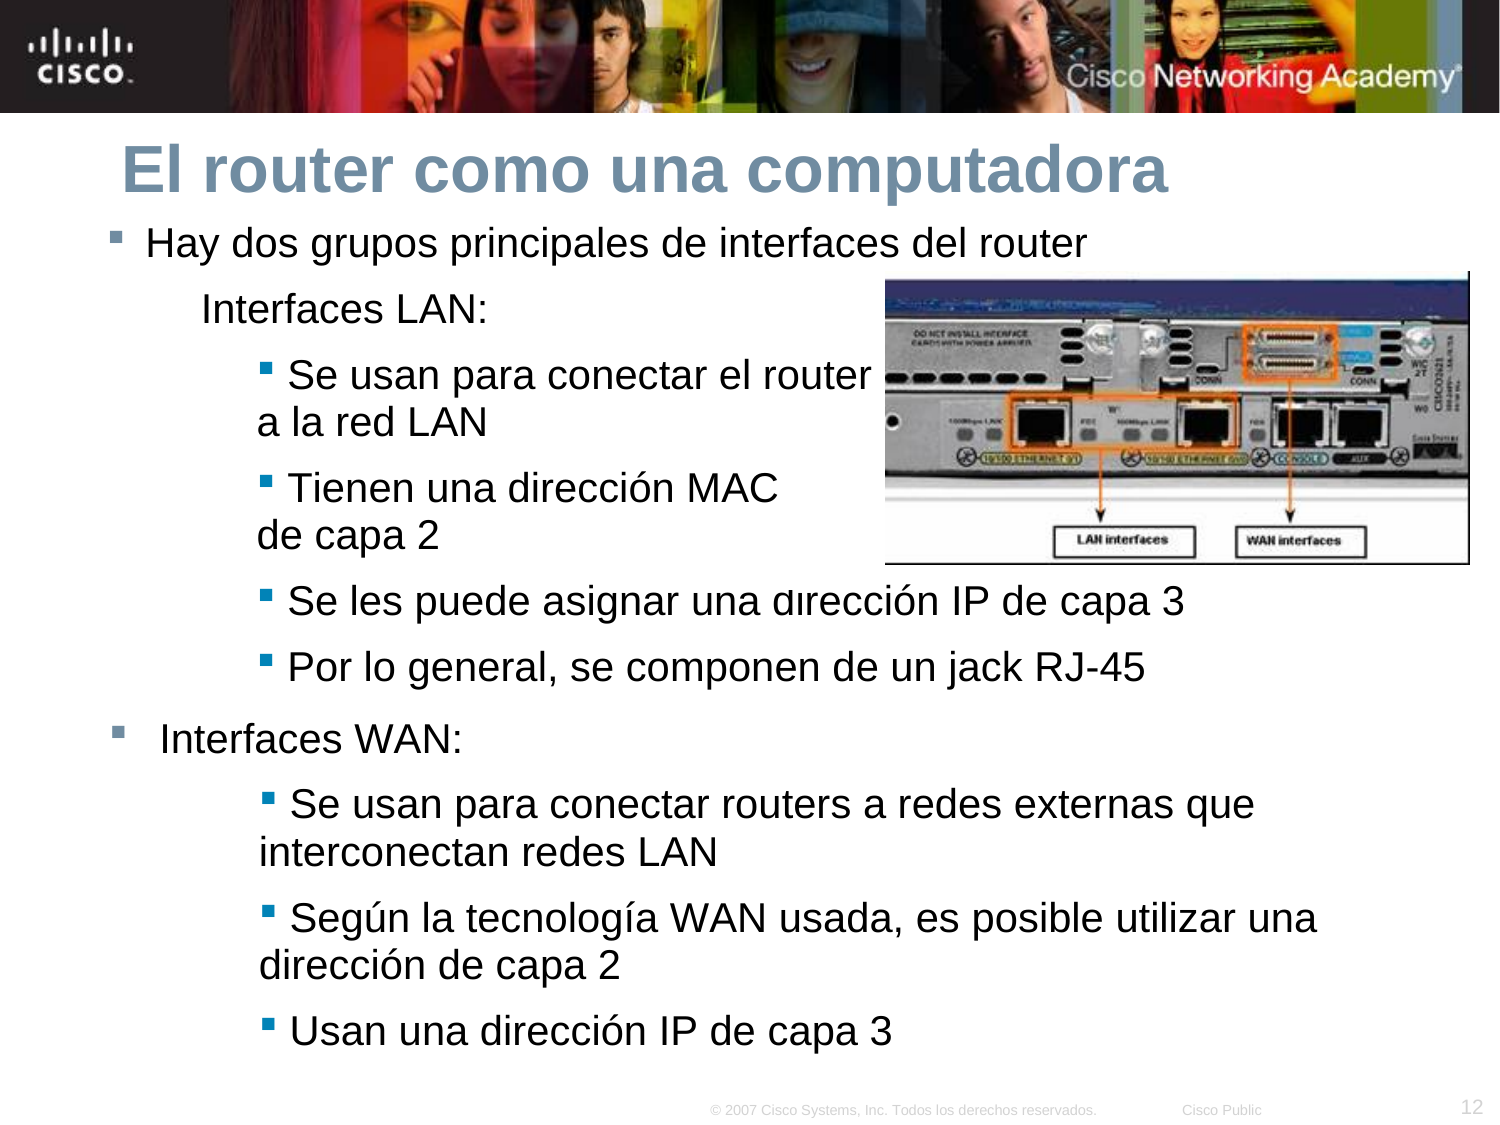

# El router como una computadora
Hay dos grupos principales de interfaces del router
Interfaces LAN:
 Se usan para conectar el router
a la red LAN
 Tienen una dirección MAC
de capa 2
 Se les puede asignar una dirección IP de capa 3
 Por lo general, se componen de un jack RJ-45
 Interfaces WAN:
 Se usan para conectar routers a redes externas que interconectan redes LAN
 Según la tecnología WAN usada, es posible utilizar una dirección de capa 2
 Usan una dirección IP de capa 3